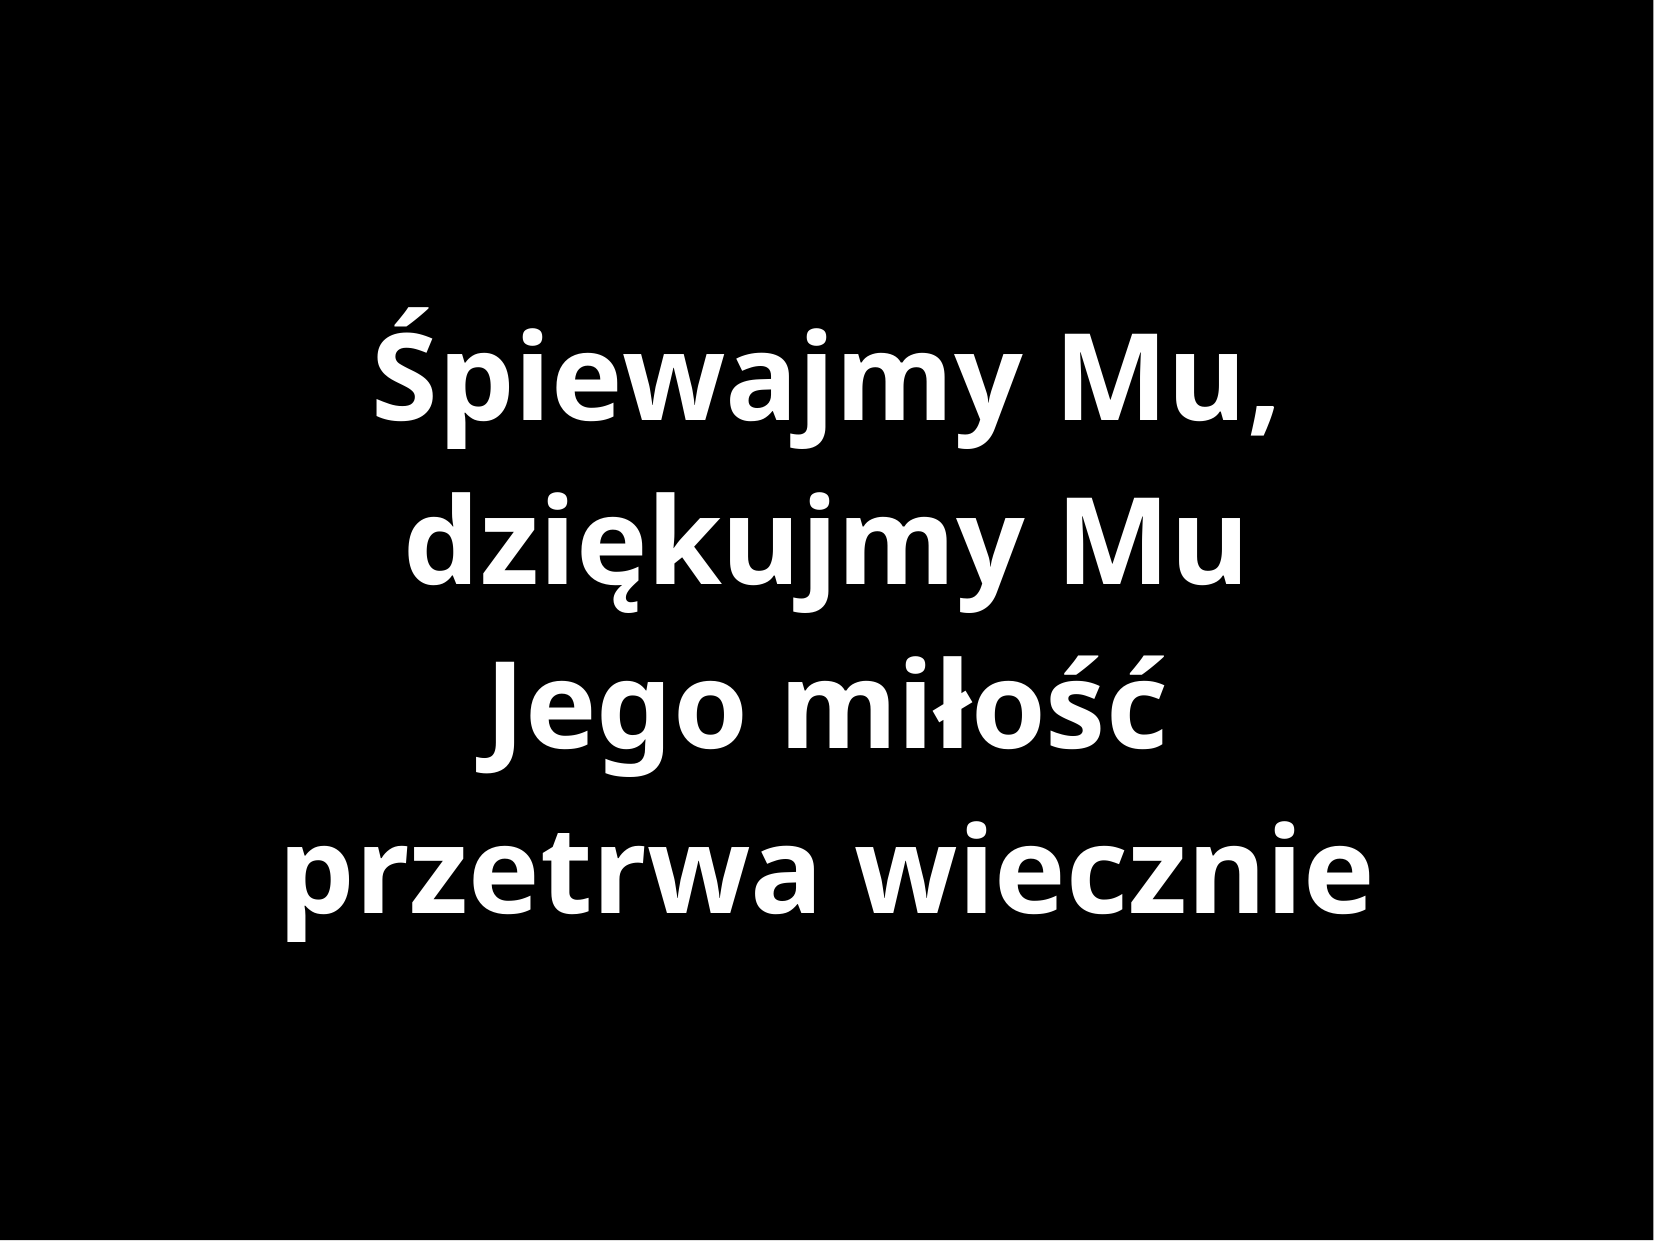

# Śpiewajmy Mu, dziękujmy Mu Jego miłość przetrwa wiecznie